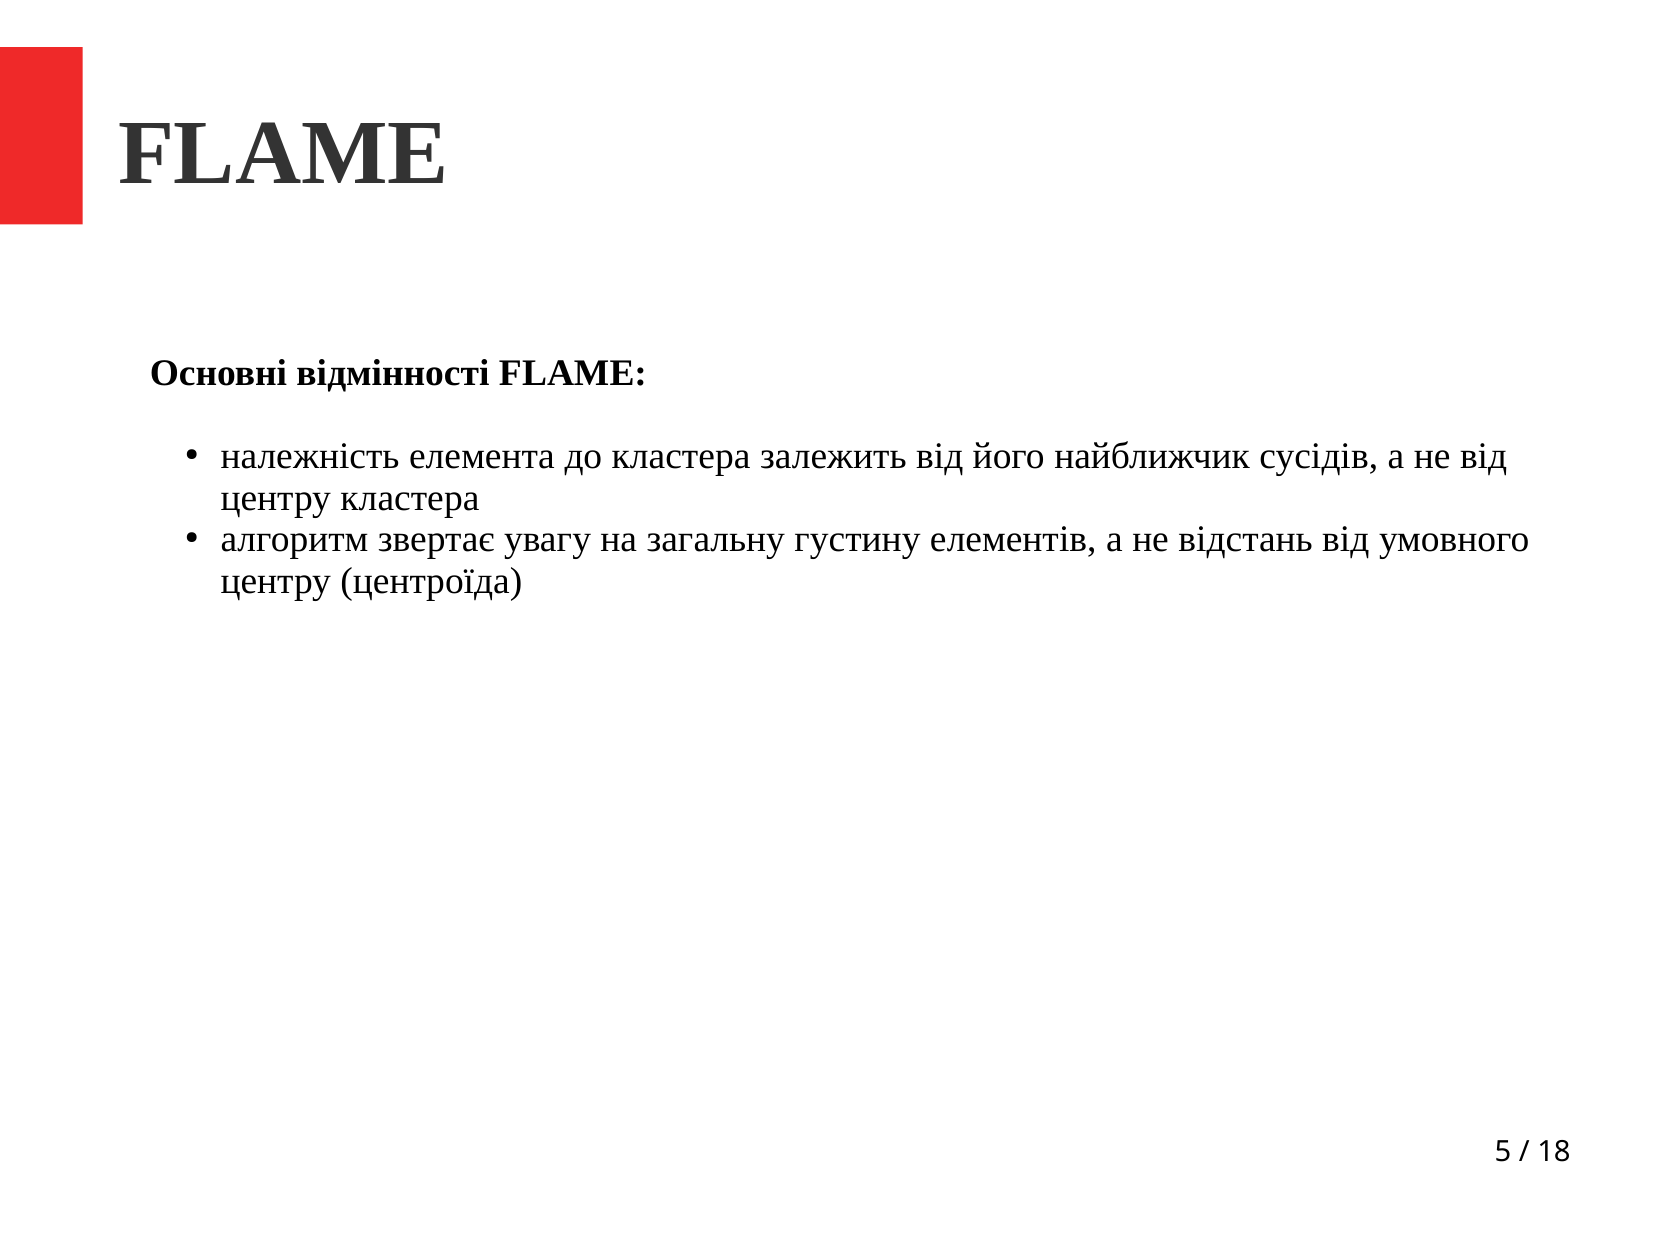

# FLAME
Основні відмінності FLAME:
належність елемента до кластера залежить від його найближчик сусідів, а не від центру кластера
алгоритм звертає увагу на загальну густину елементів, а не відстань від умовного центру (центроїда)
5